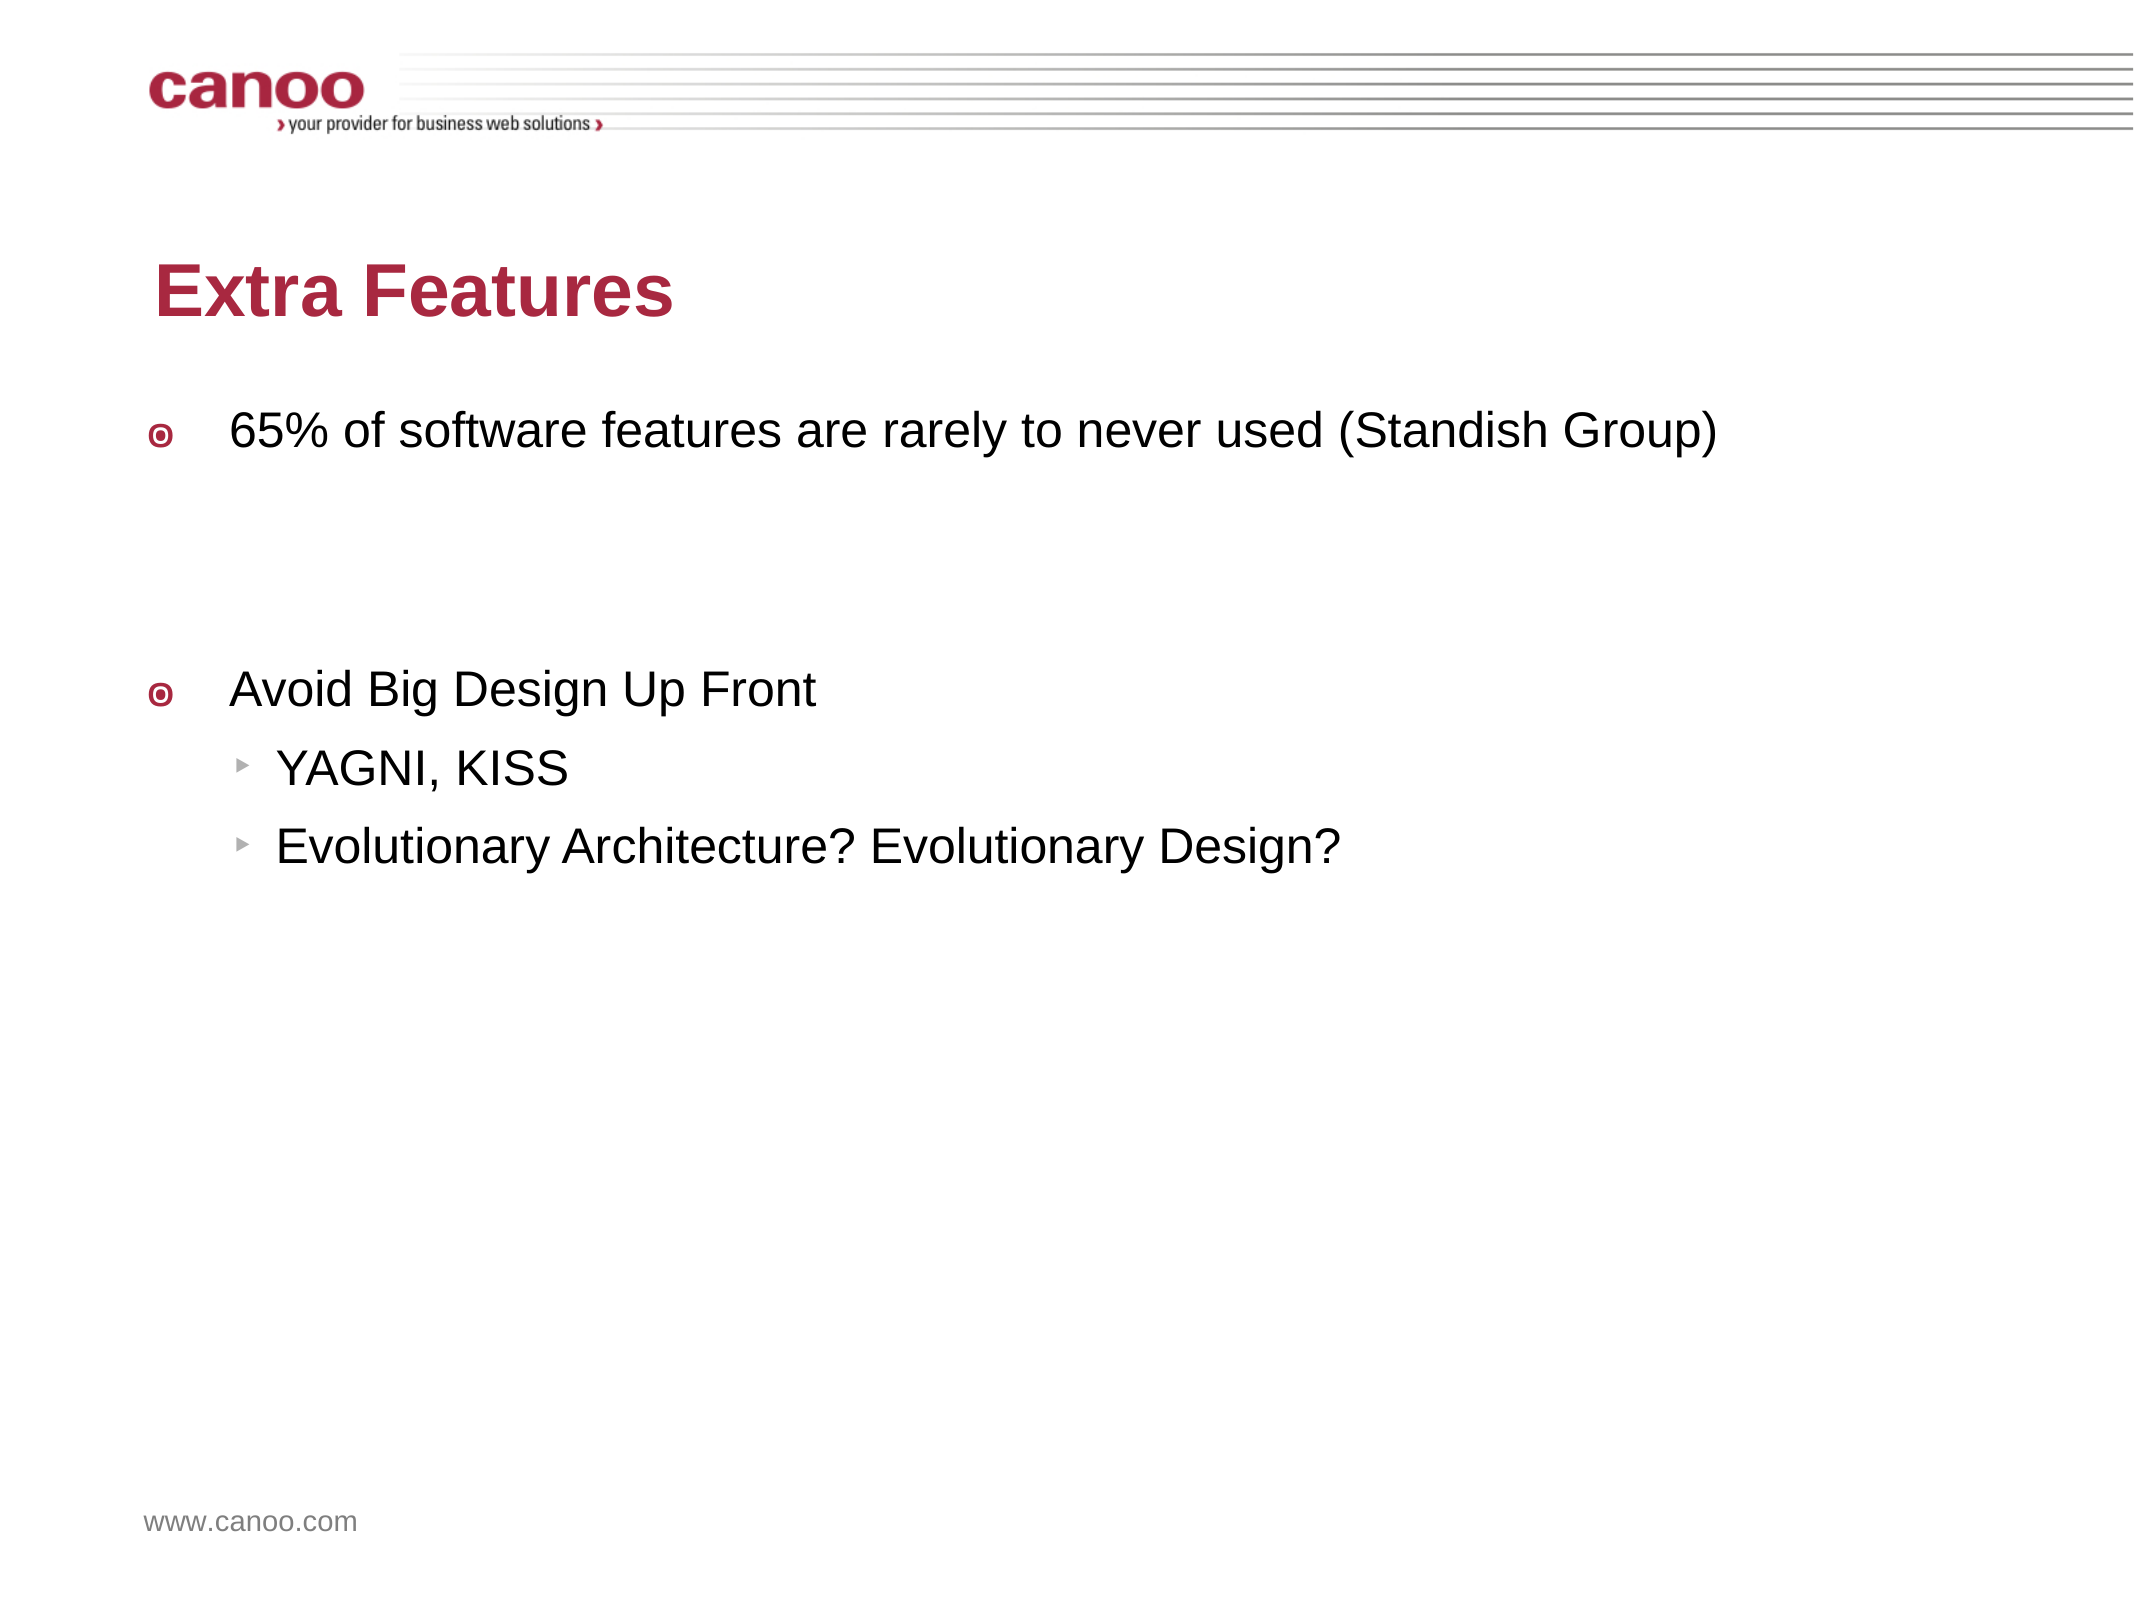

# Extra Features
65% of software features are rarely to never used (Standish Group)
Avoid Big Design Up Front
YAGNI, KISS
Evolutionary Architecture? Evolutionary Design?